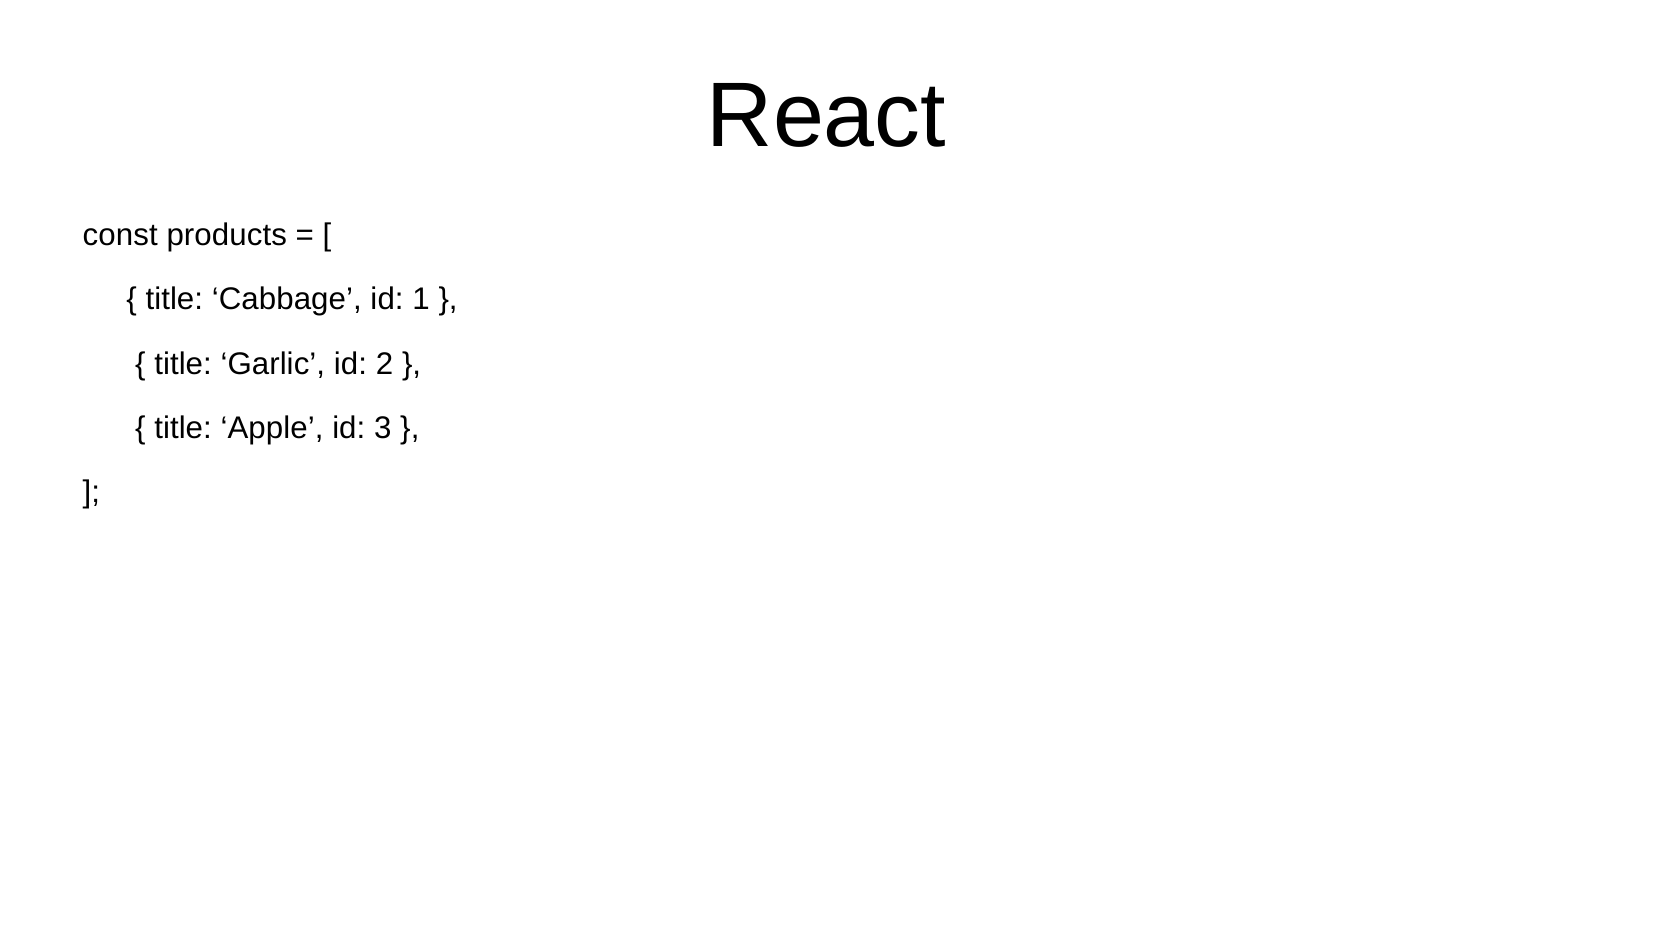

# React
const products = [
 { title: ‘Cabbage’, id: 1 },
 { title: ‘Garlic’, id: 2 },
 { title: ‘Apple’, id: 3 },
];